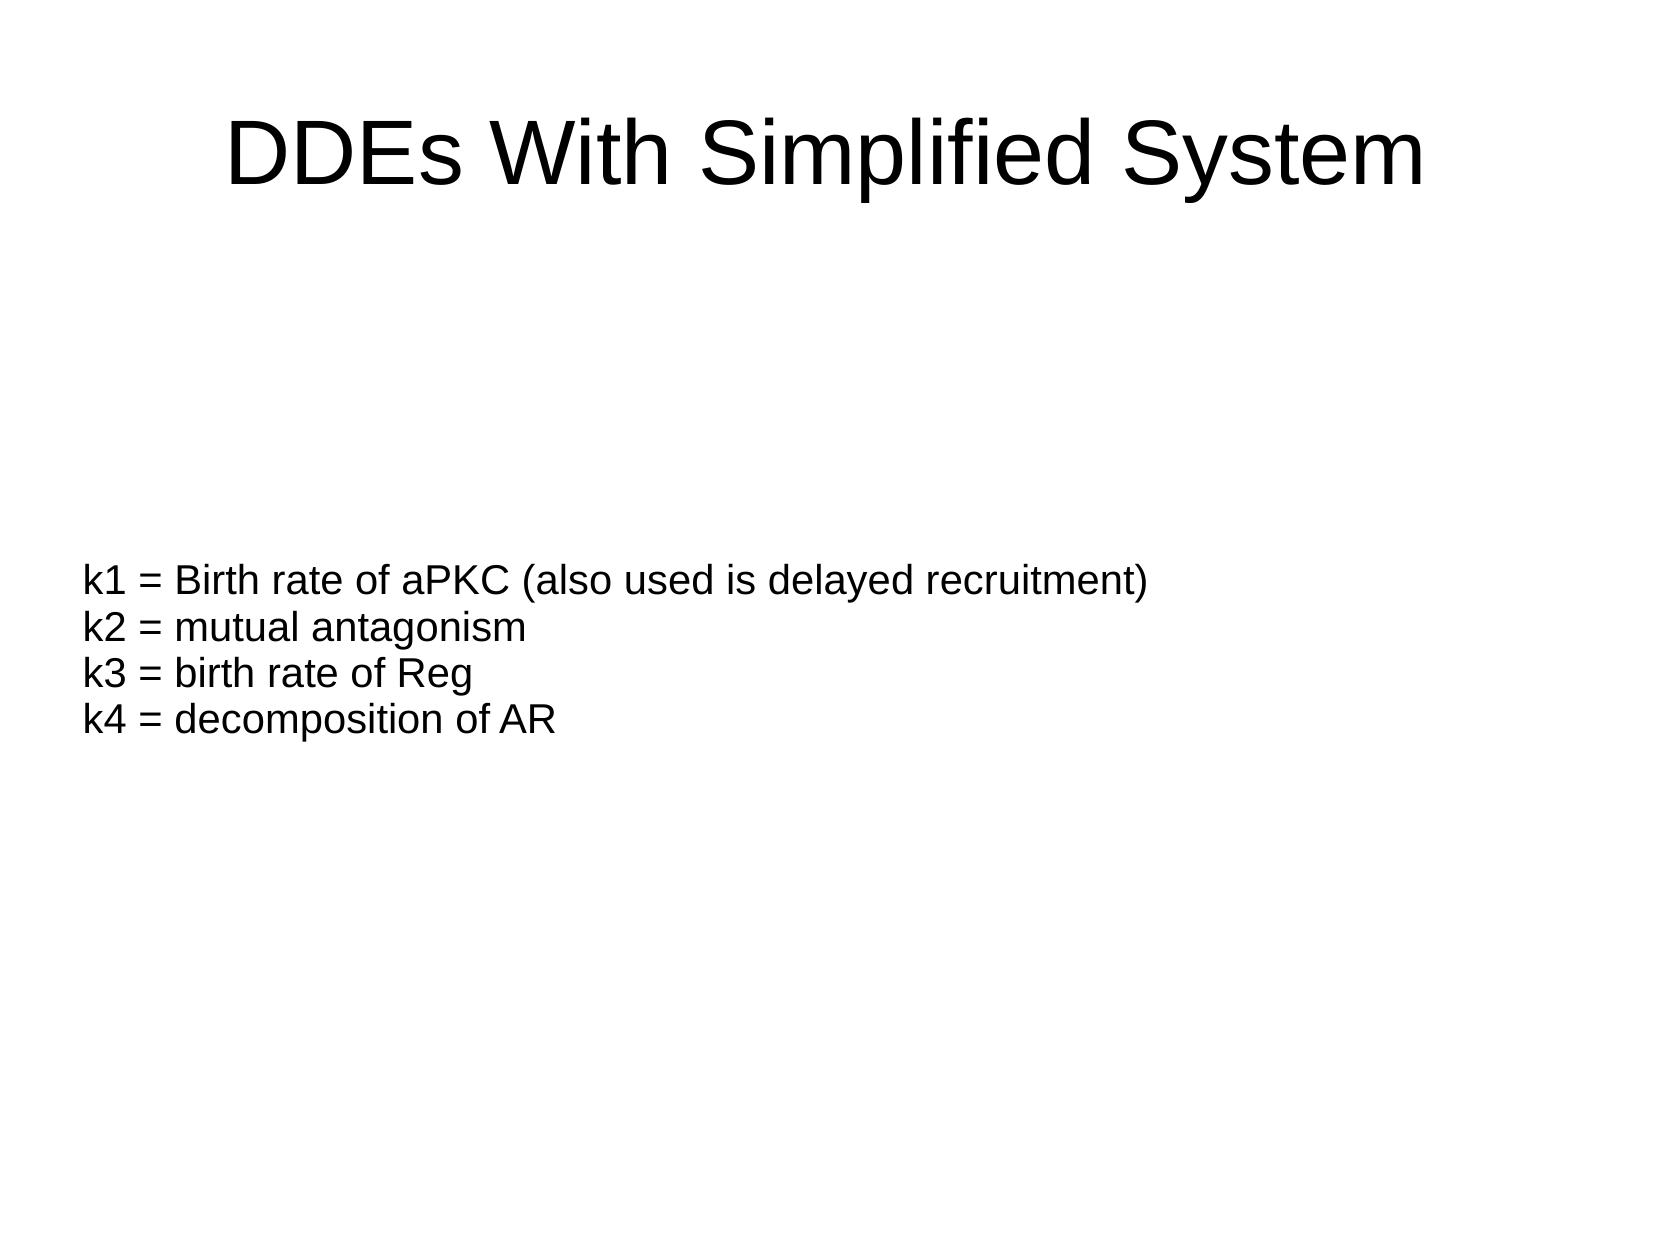

# DDEs With Simplified System
k1 = Birth rate of aPKC (also used is delayed recruitment)
k2 = mutual antagonism
k3 = birth rate of Reg
k4 = decomposition of AR